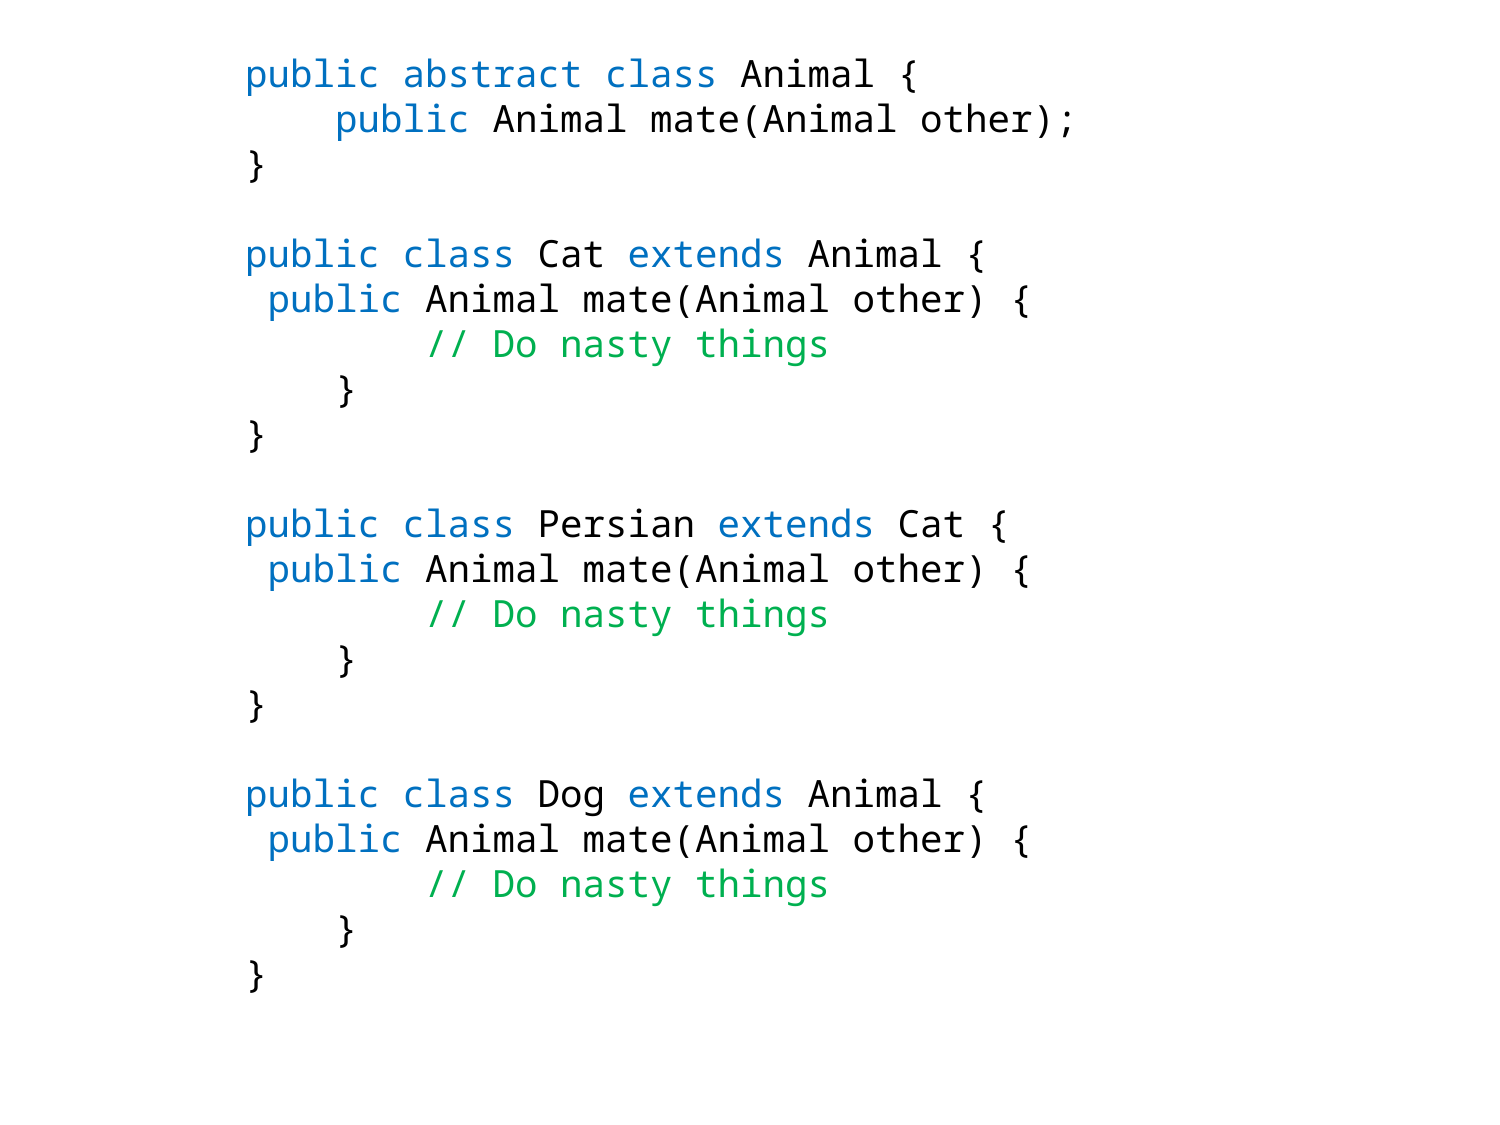

public abstract class Animal {
 public Animal mate(Animal other);
}
public class Cat extends Animal {
 public Animal mate(Animal other) {
 // Do nasty things
 }
}
public class Persian extends Cat {
 public Animal mate(Animal other) {
 // Do nasty things
 }
}
public class Dog extends Animal {
 public Animal mate(Animal other) {
 // Do nasty things
 }
}